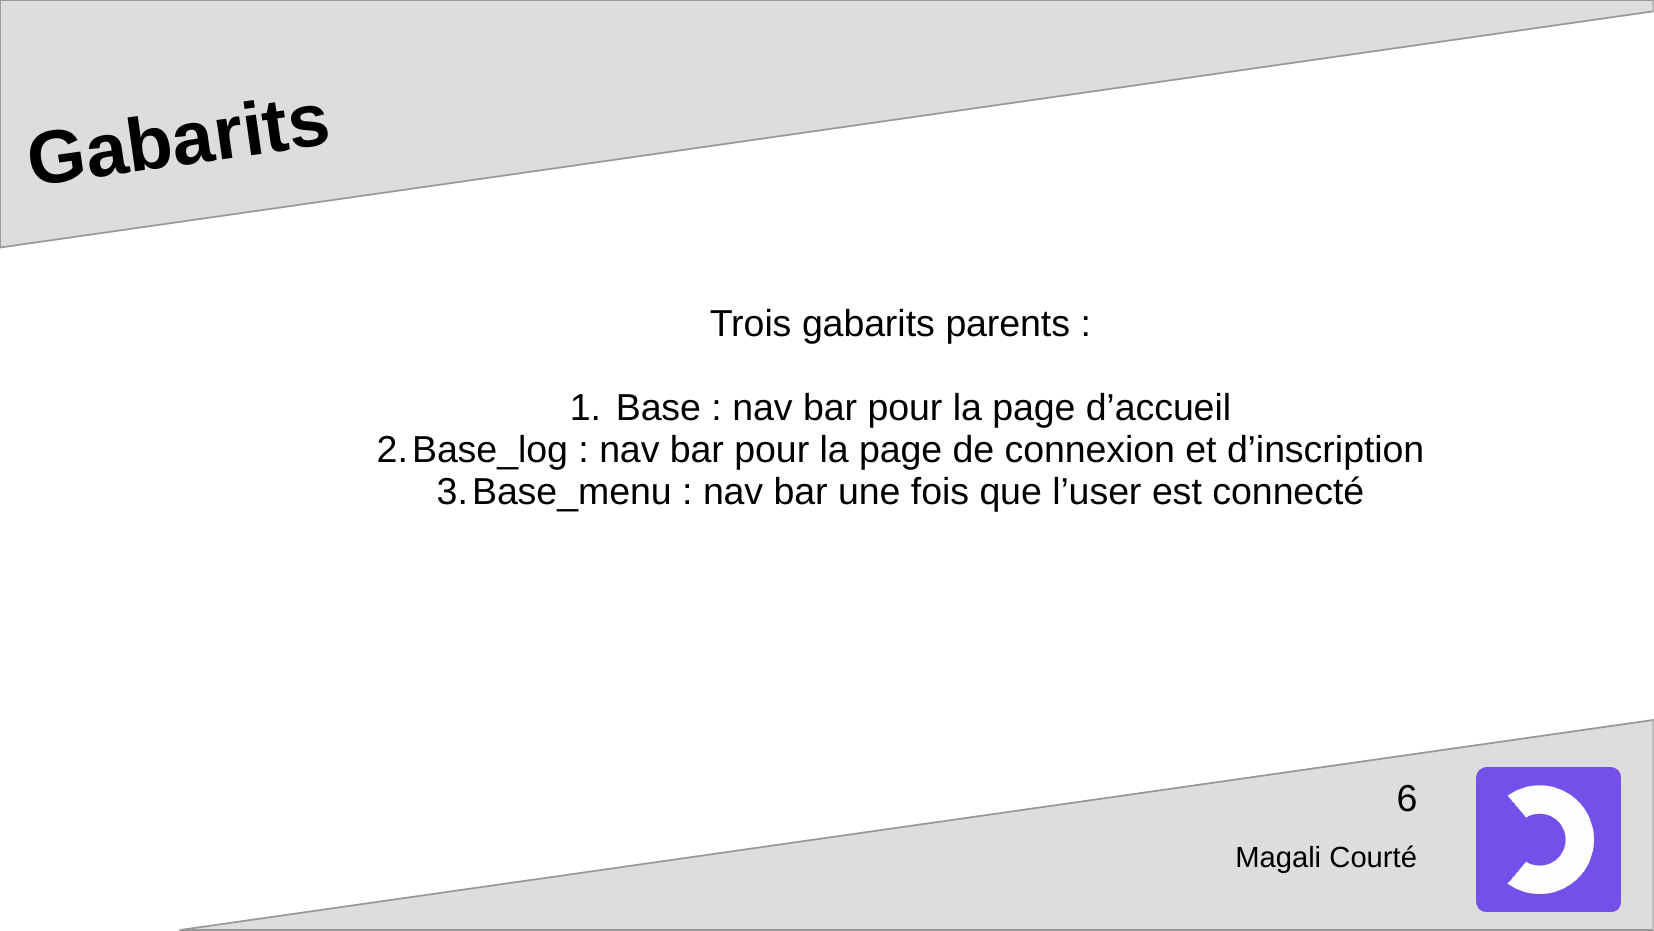

# Gabarits
Trois gabarits parents :
 Base : nav bar pour la page d’accueil
Base_log : nav bar pour la page de connexion et d’inscription
Base_menu : nav bar une fois que l’user est connecté
6